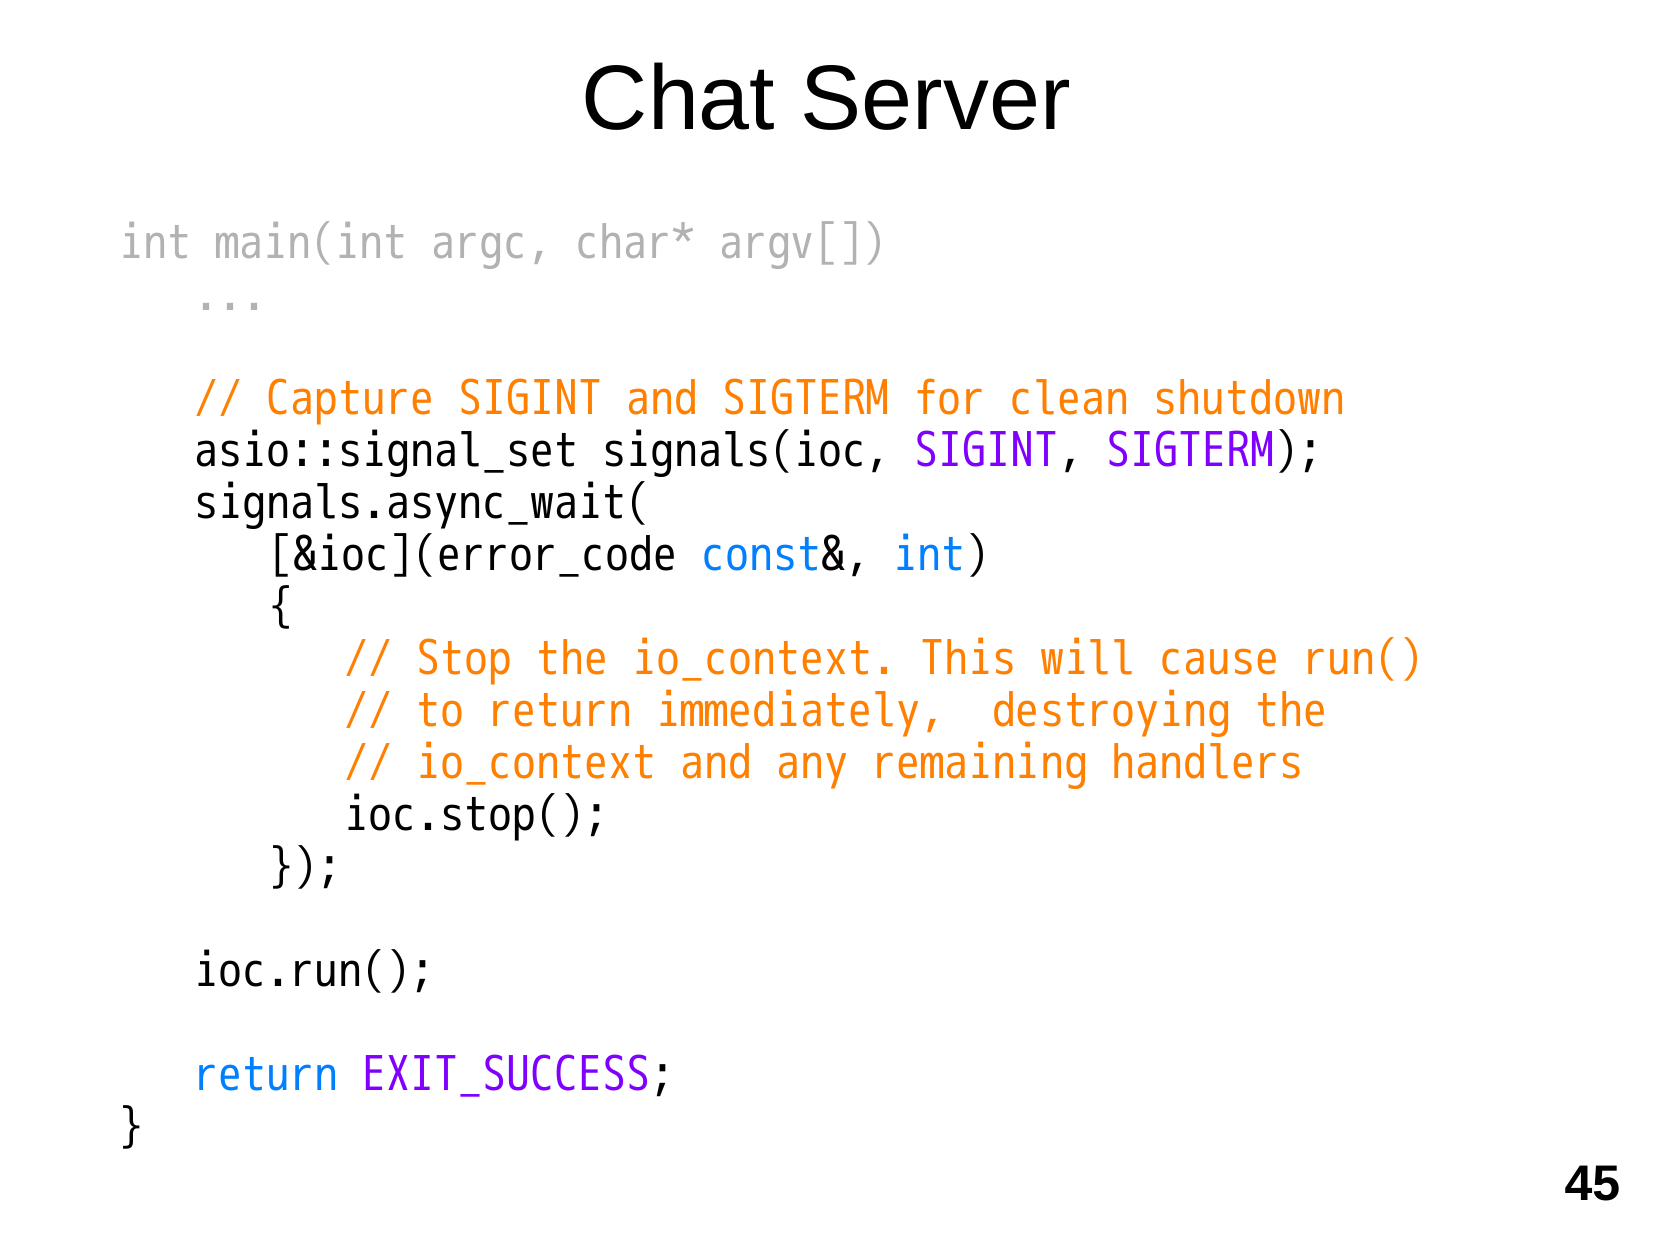

# Chat Server
int main(int argc, char* argv[])
	...
	// Capture SIGINT and SIGTERM for clean shutdown
	asio::signal_set signals(ioc, SIGINT, SIGTERM);
	signals.async_wait(
		[&ioc](error_code const&, int)
		{
			// Stop the io_context. This will cause run()
			// to return immediately, destroying the
			// io_context and any remaining handlers
			ioc.stop();
		});
	ioc.run();
	return EXIT_SUCCESS;
}
45